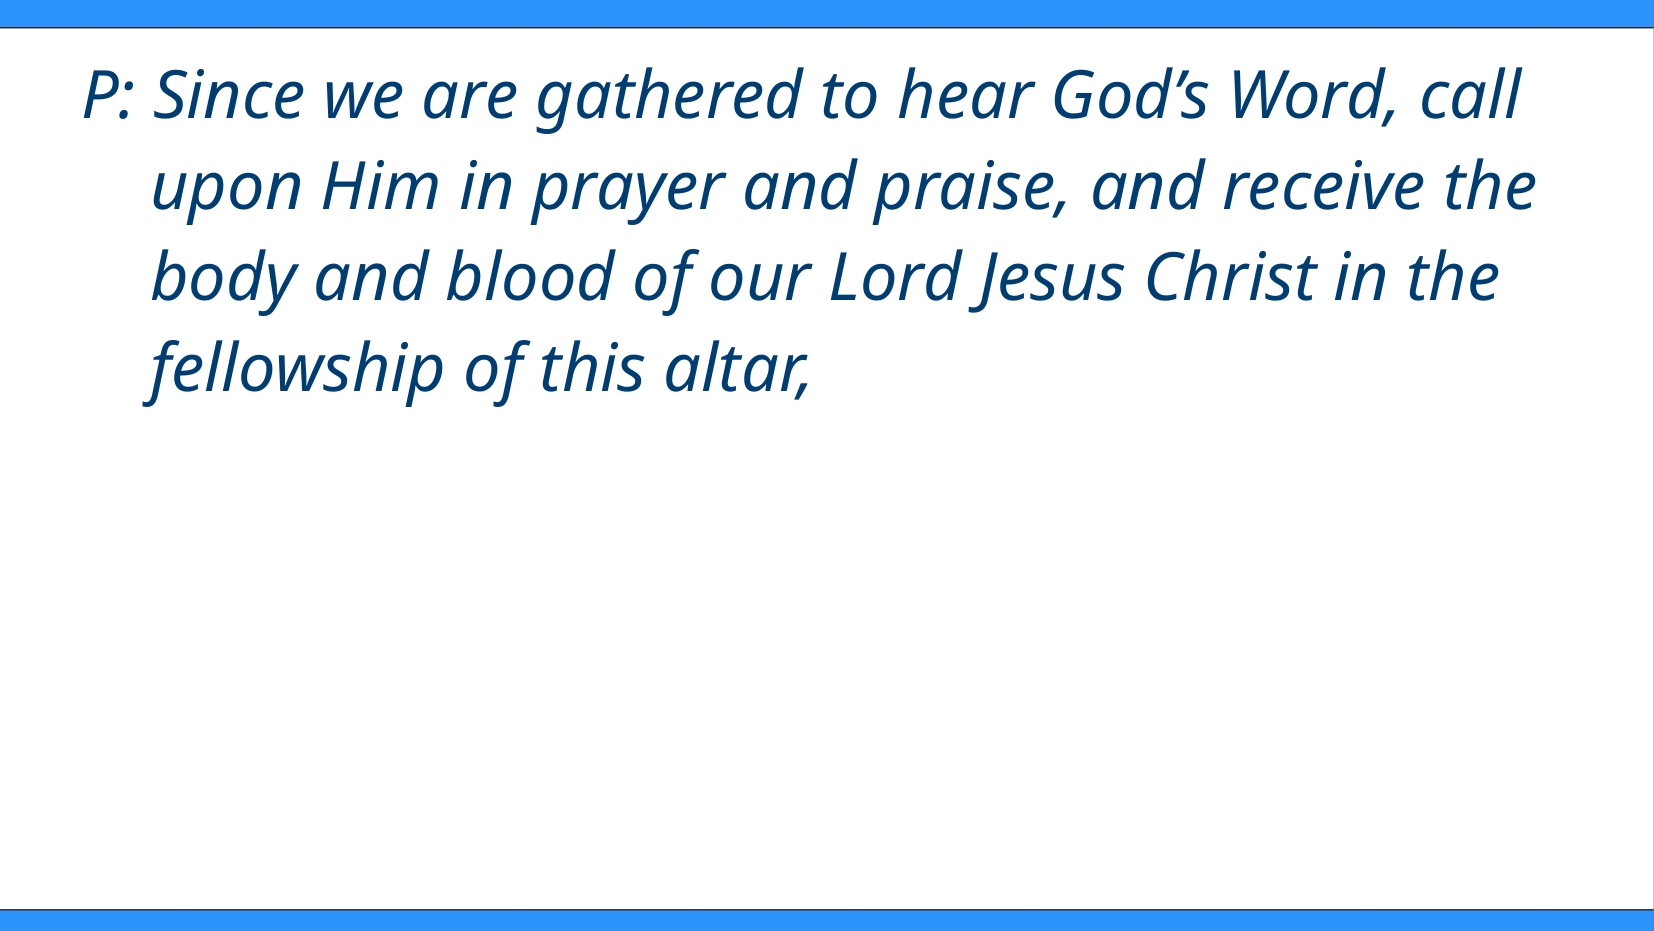

P: Since we are gathered to hear God’s Word, call
 upon Him in prayer and praise, and receive the
 body and blood of our Lord Jesus Christ in the
 fellowship of this altar,